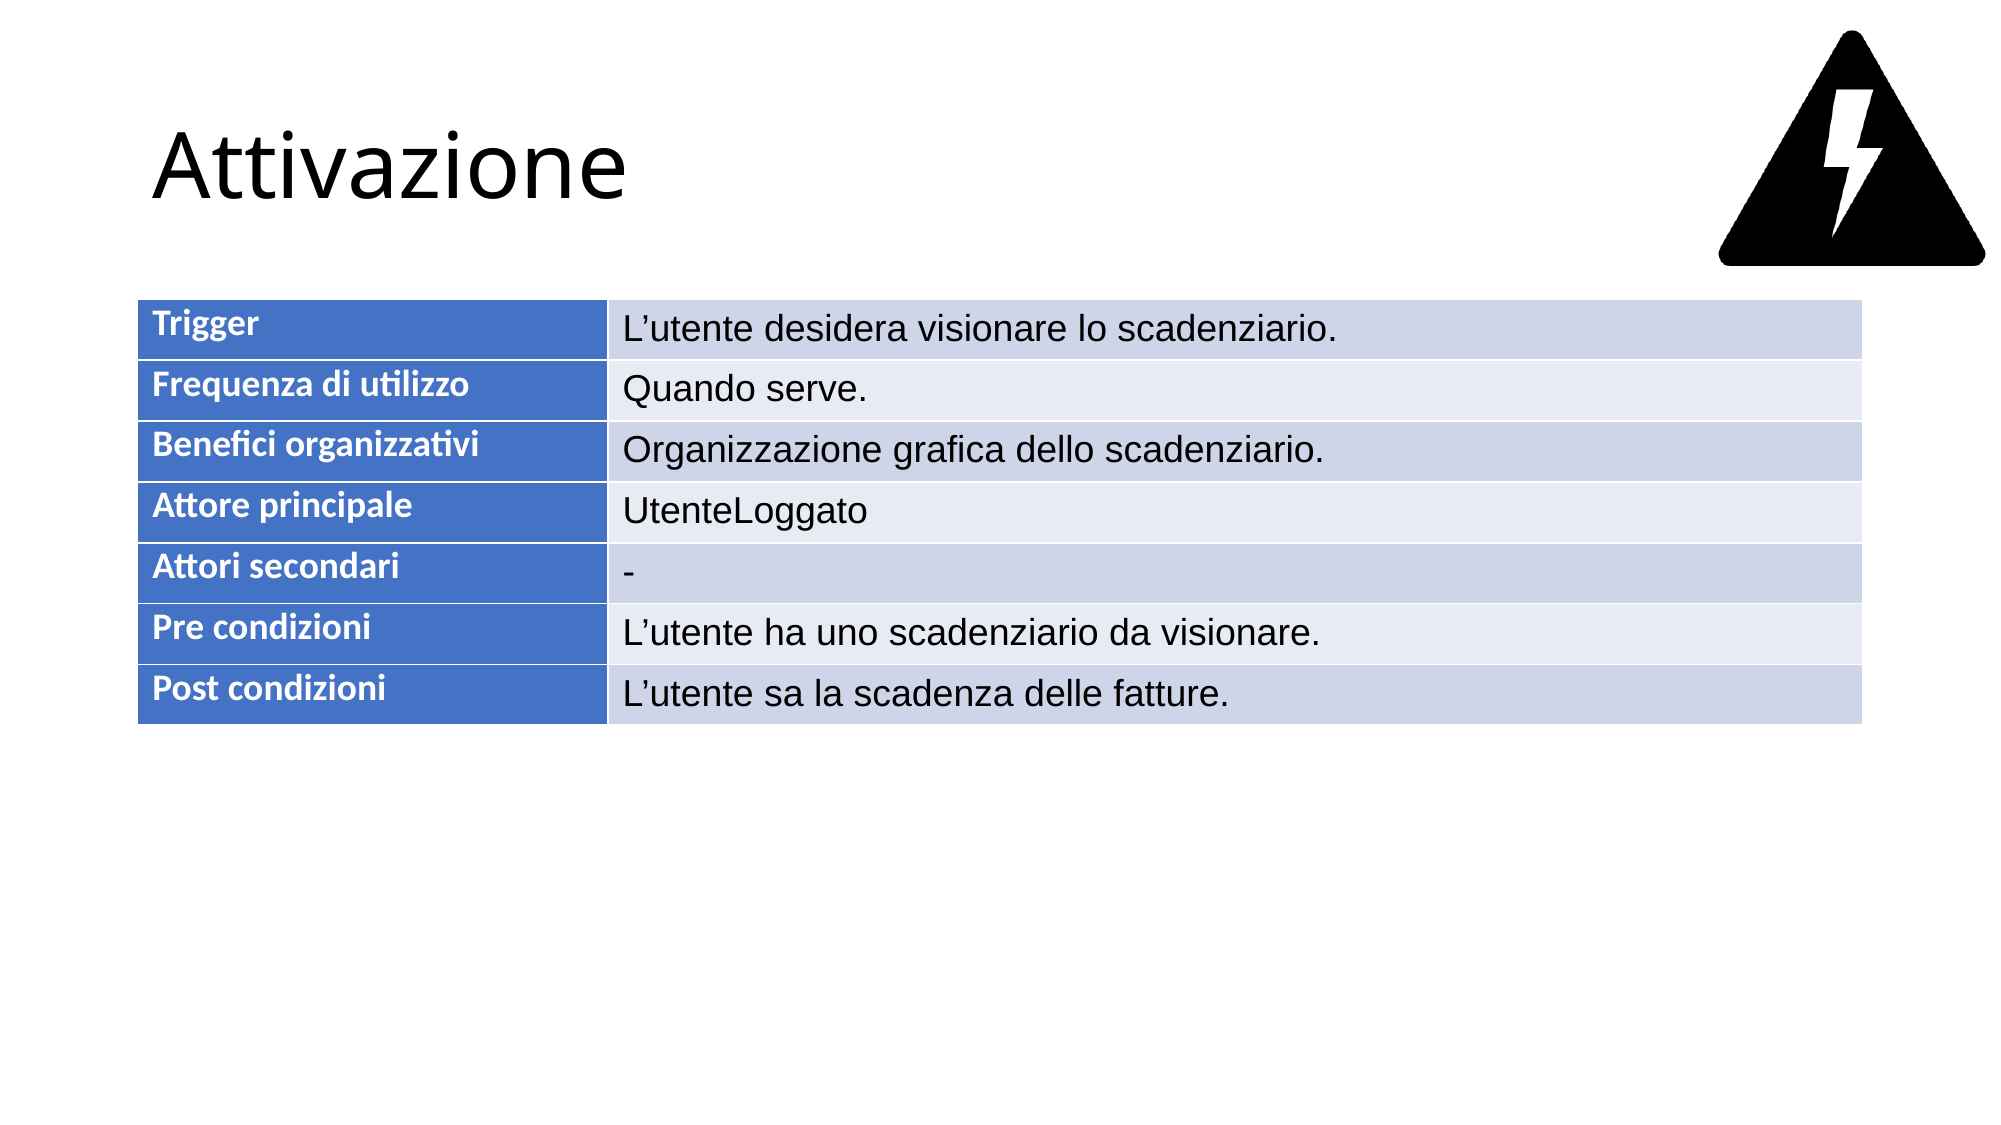

# Attivazione
| Trigger | L’utente desidera visionare lo scadenziario. |
| --- | --- |
| Frequenza di utilizzo | Quando serve. |
| Benefici organizzativi | Organizzazione grafica dello scadenziario. |
| Attore principale | UtenteLoggato |
| Attori secondari | - |
| Pre condizioni | L’utente ha uno scadenziario da visionare. |
| Post condizioni | L’utente sa la scadenza delle fatture. |